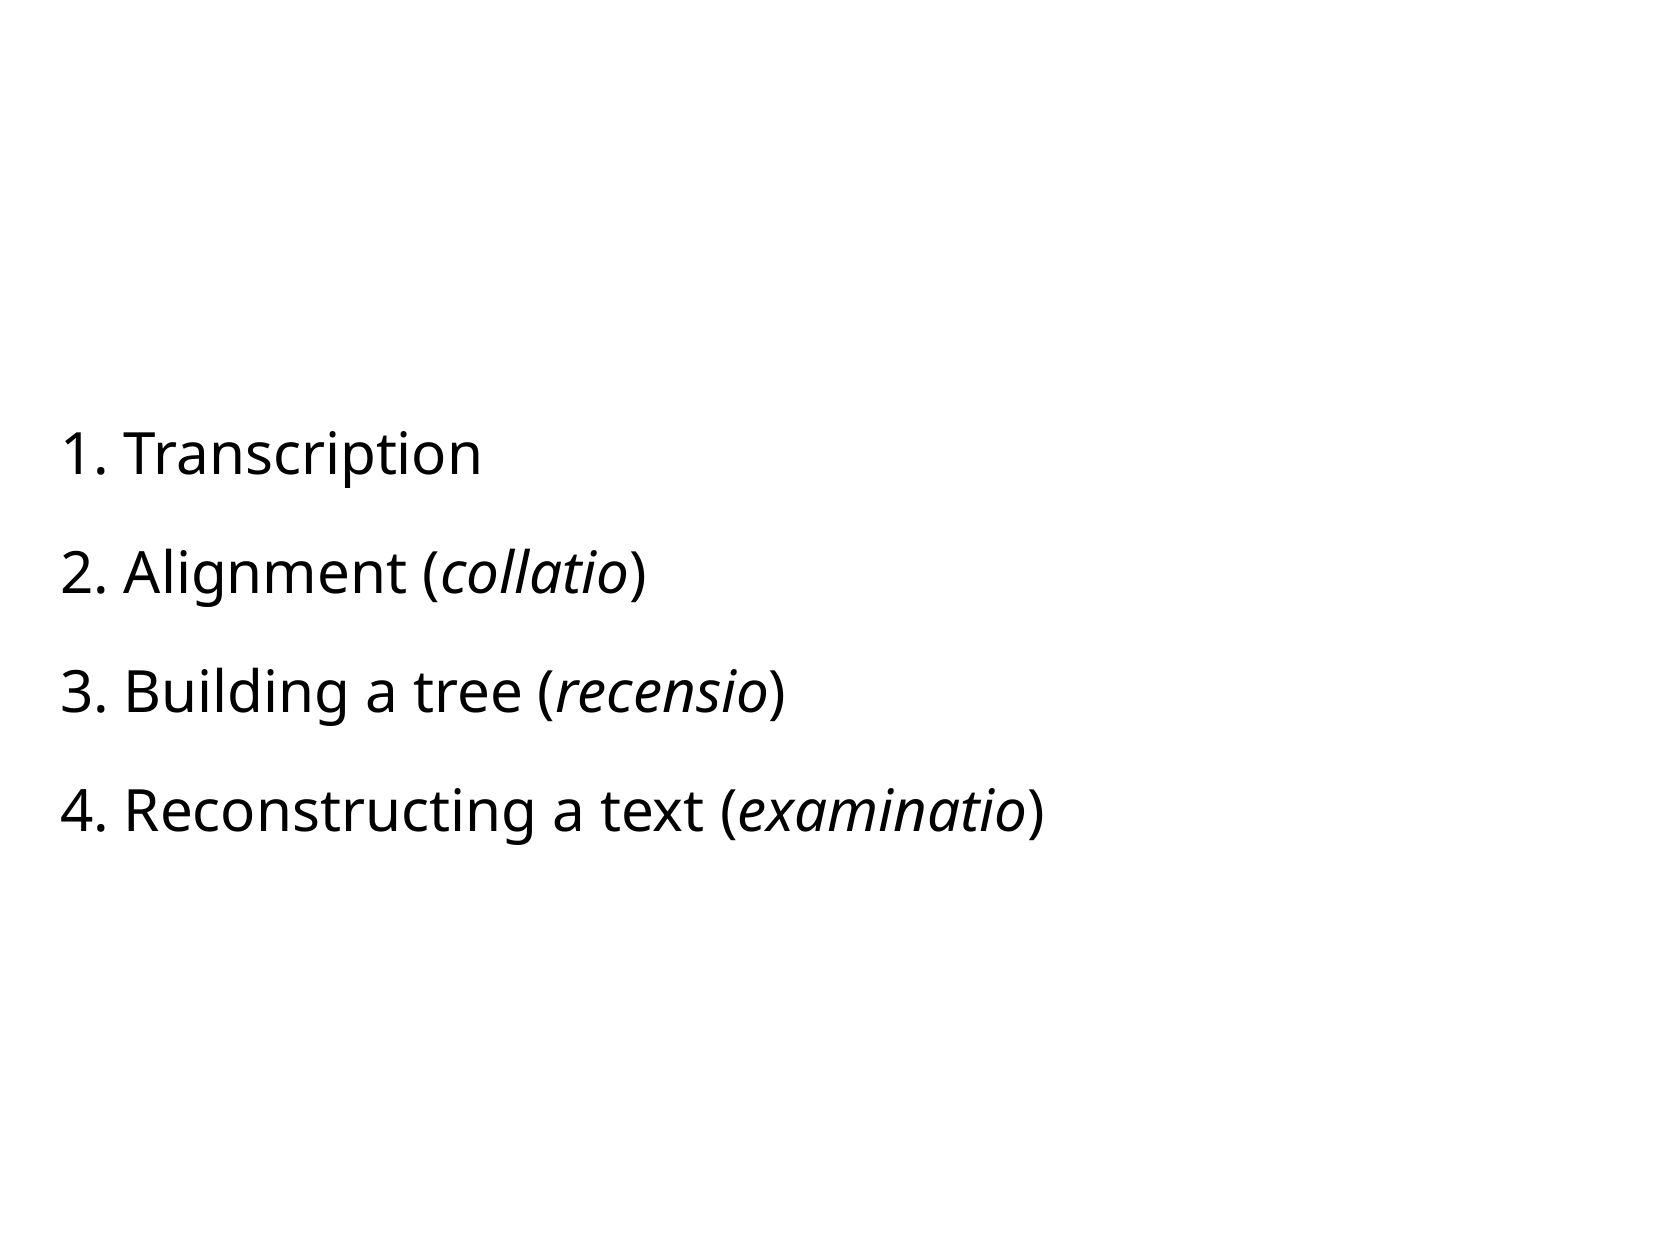

1. Transcription
2. Alignment (collatio)
3. Building a tree (recensio)
4. Reconstructing a text (examinatio)